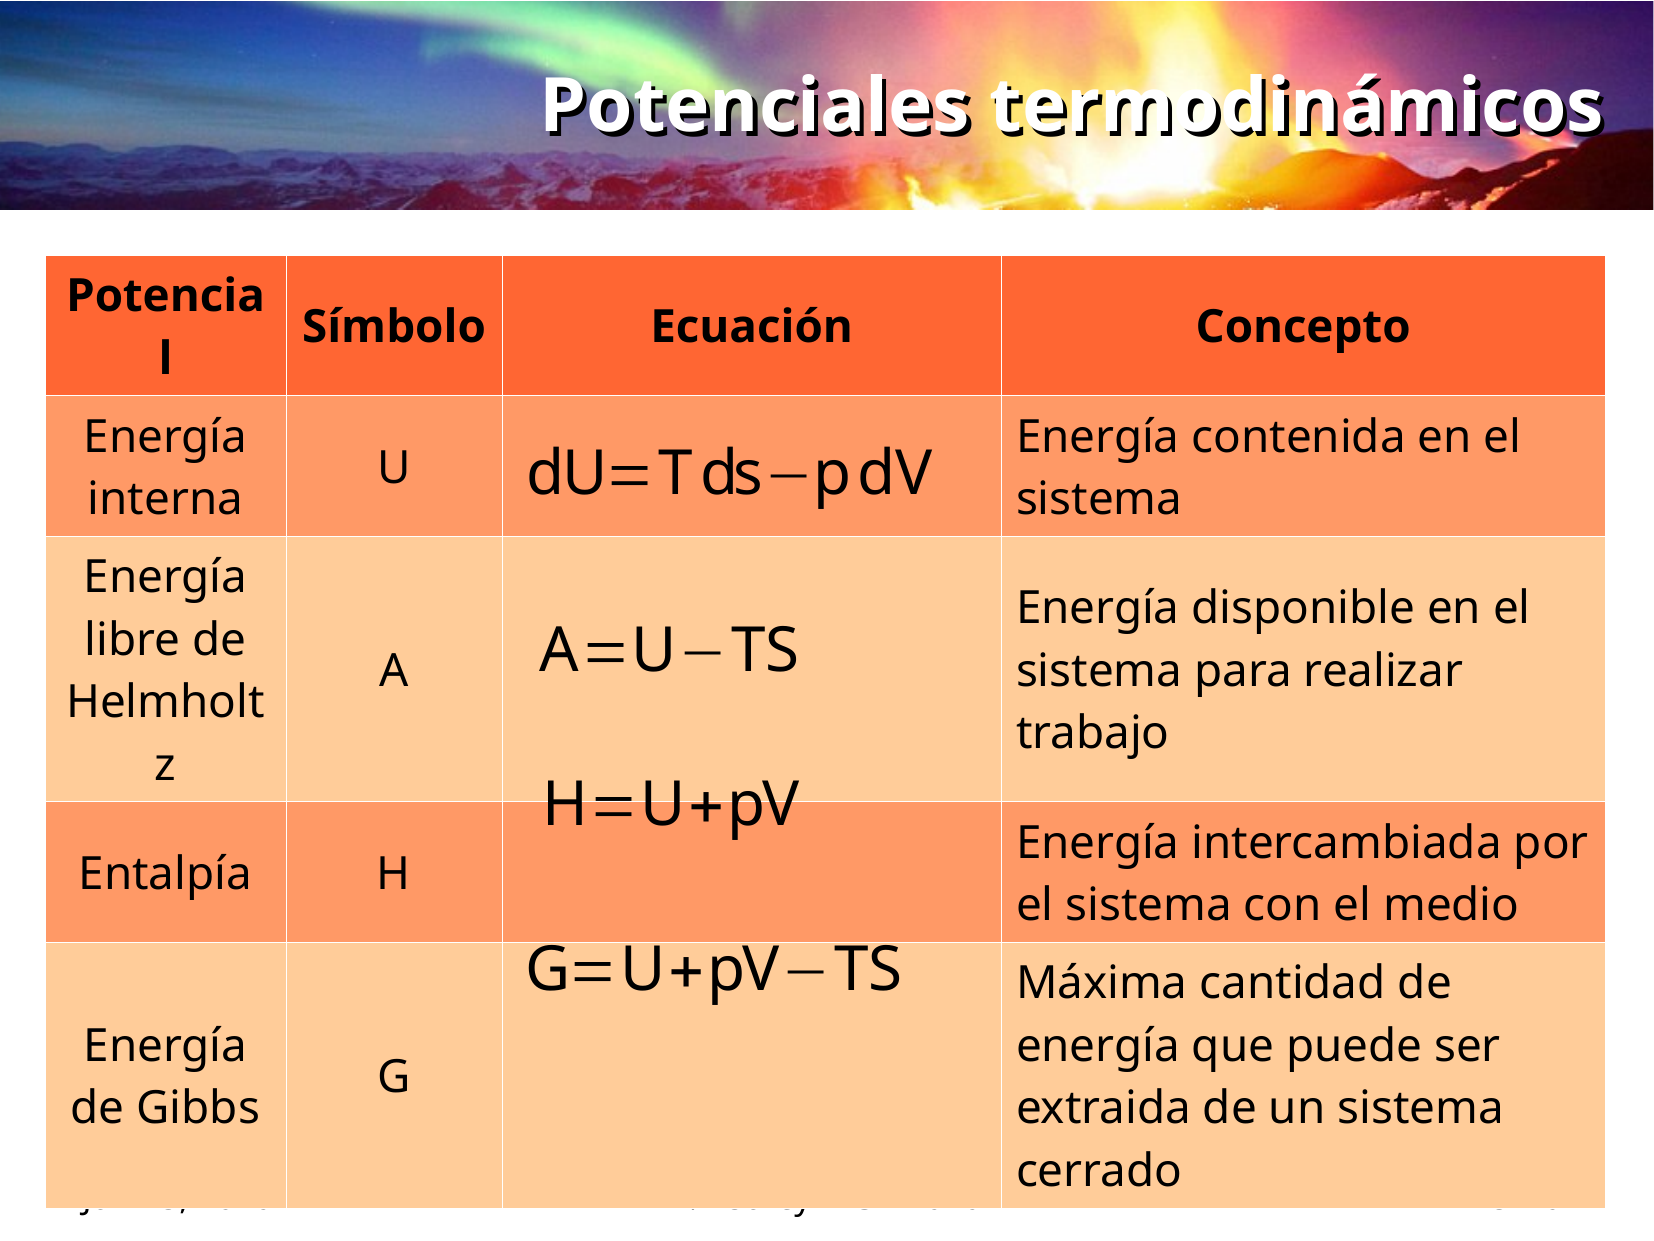

# Potenciales termodinámicos
| Potencial | Símbolo | Ecuación | Concepto |
| --- | --- | --- | --- |
| Energía interna | U | | Energía contenida en el sistema |
| Energía libre de Helmholtz | A | | Energía disponible en el sistema para realizar trabajo |
| Entalpía | H | | Energía intercambiada por el sistema con el medio |
| Energía de Gibbs | G | | Máxima cantidad de energía que puede ser extraida de un sistema cerrado |
Jun 25, 2020
H. Asorey - F3B 2020
19